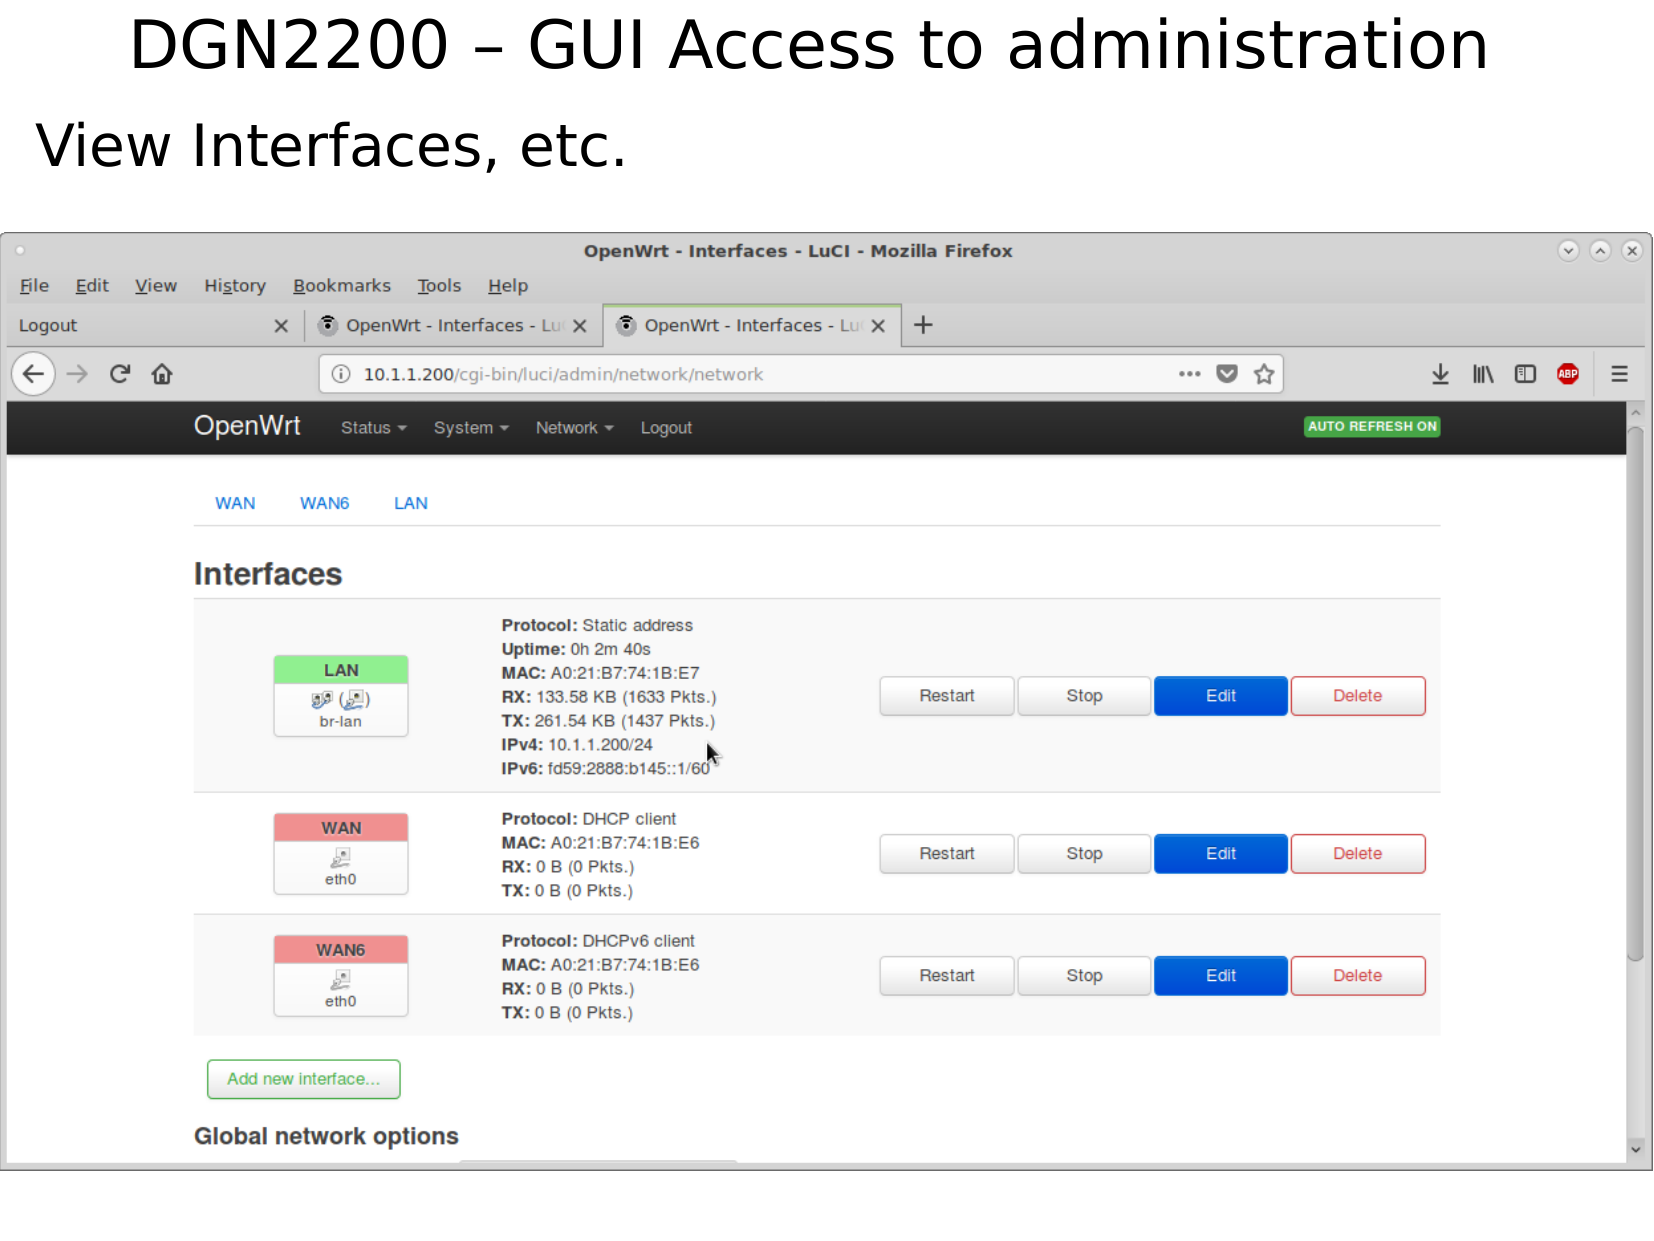

# DGN2200 – GUI Access to administration
View Interfaces, etc.